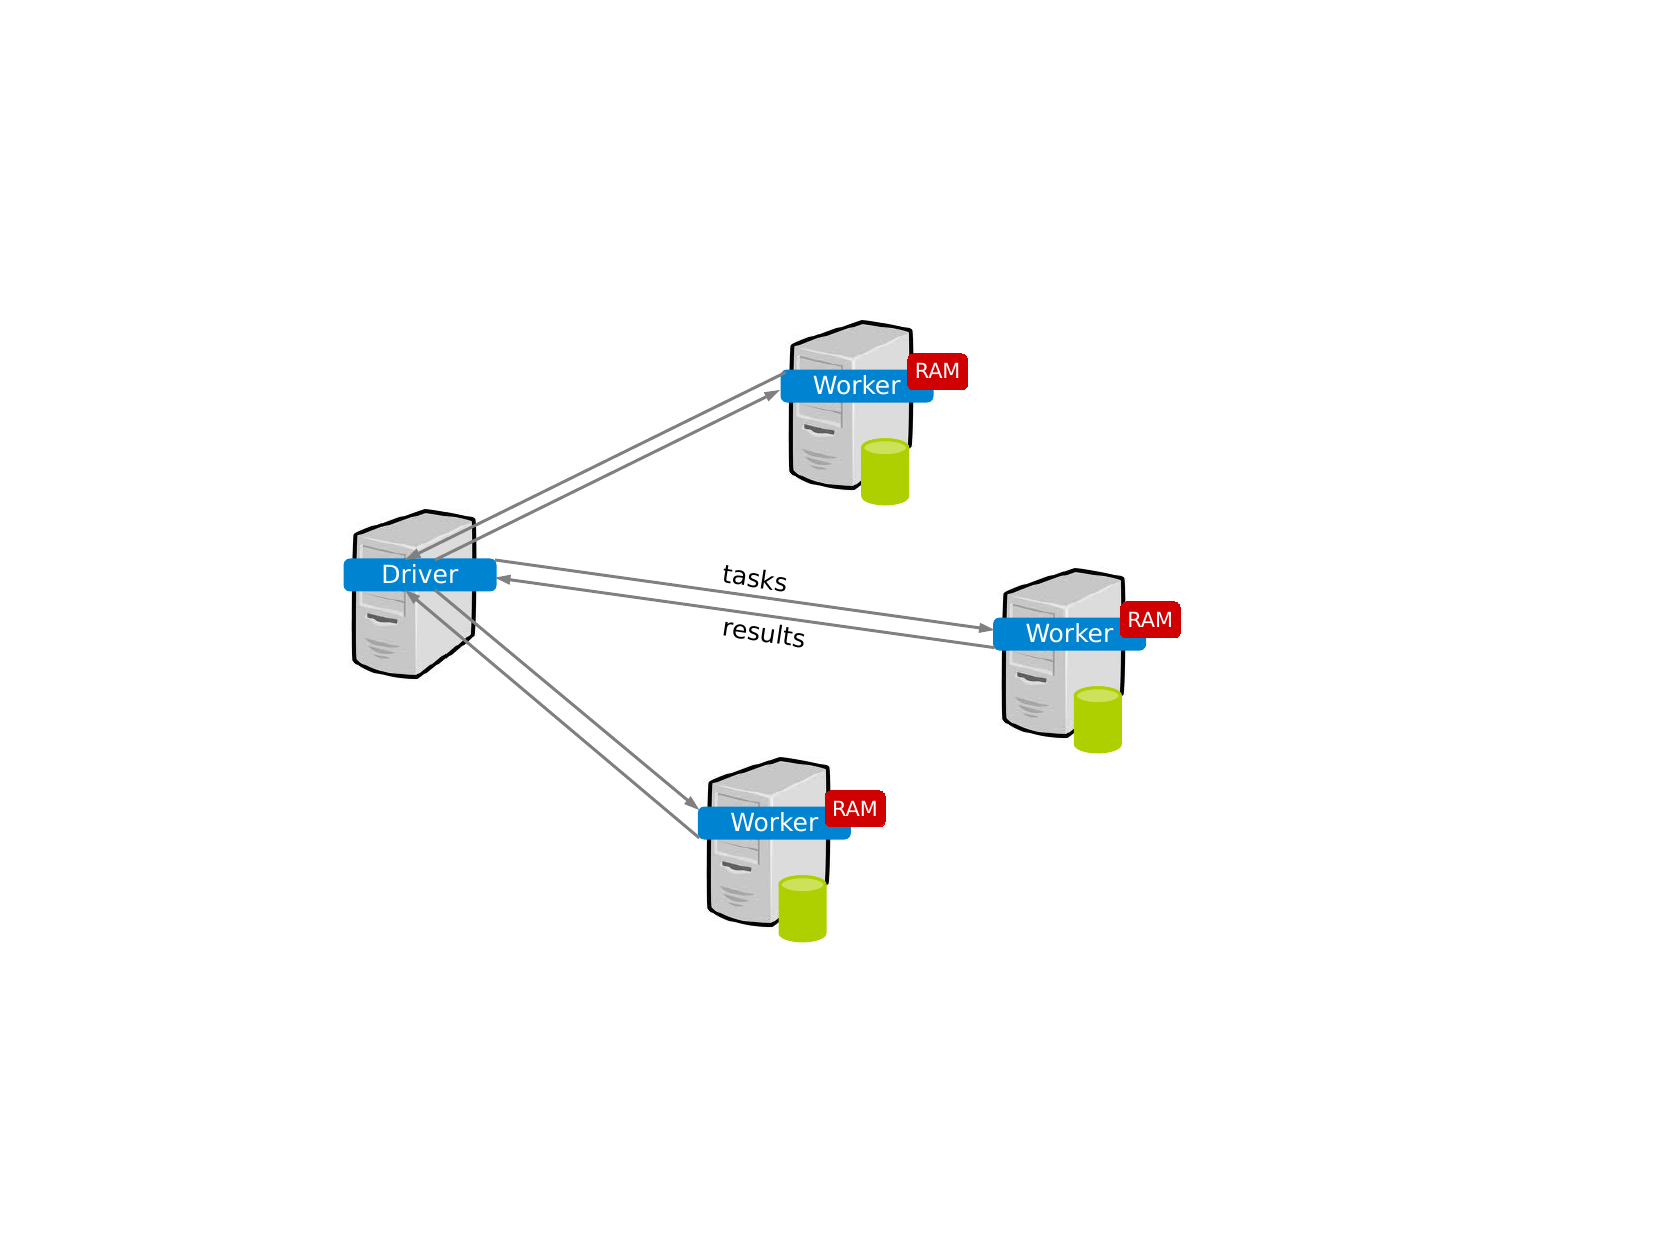

RAM
Worker
tasks
Driver
RAM
results
Worker
RAM
Worker